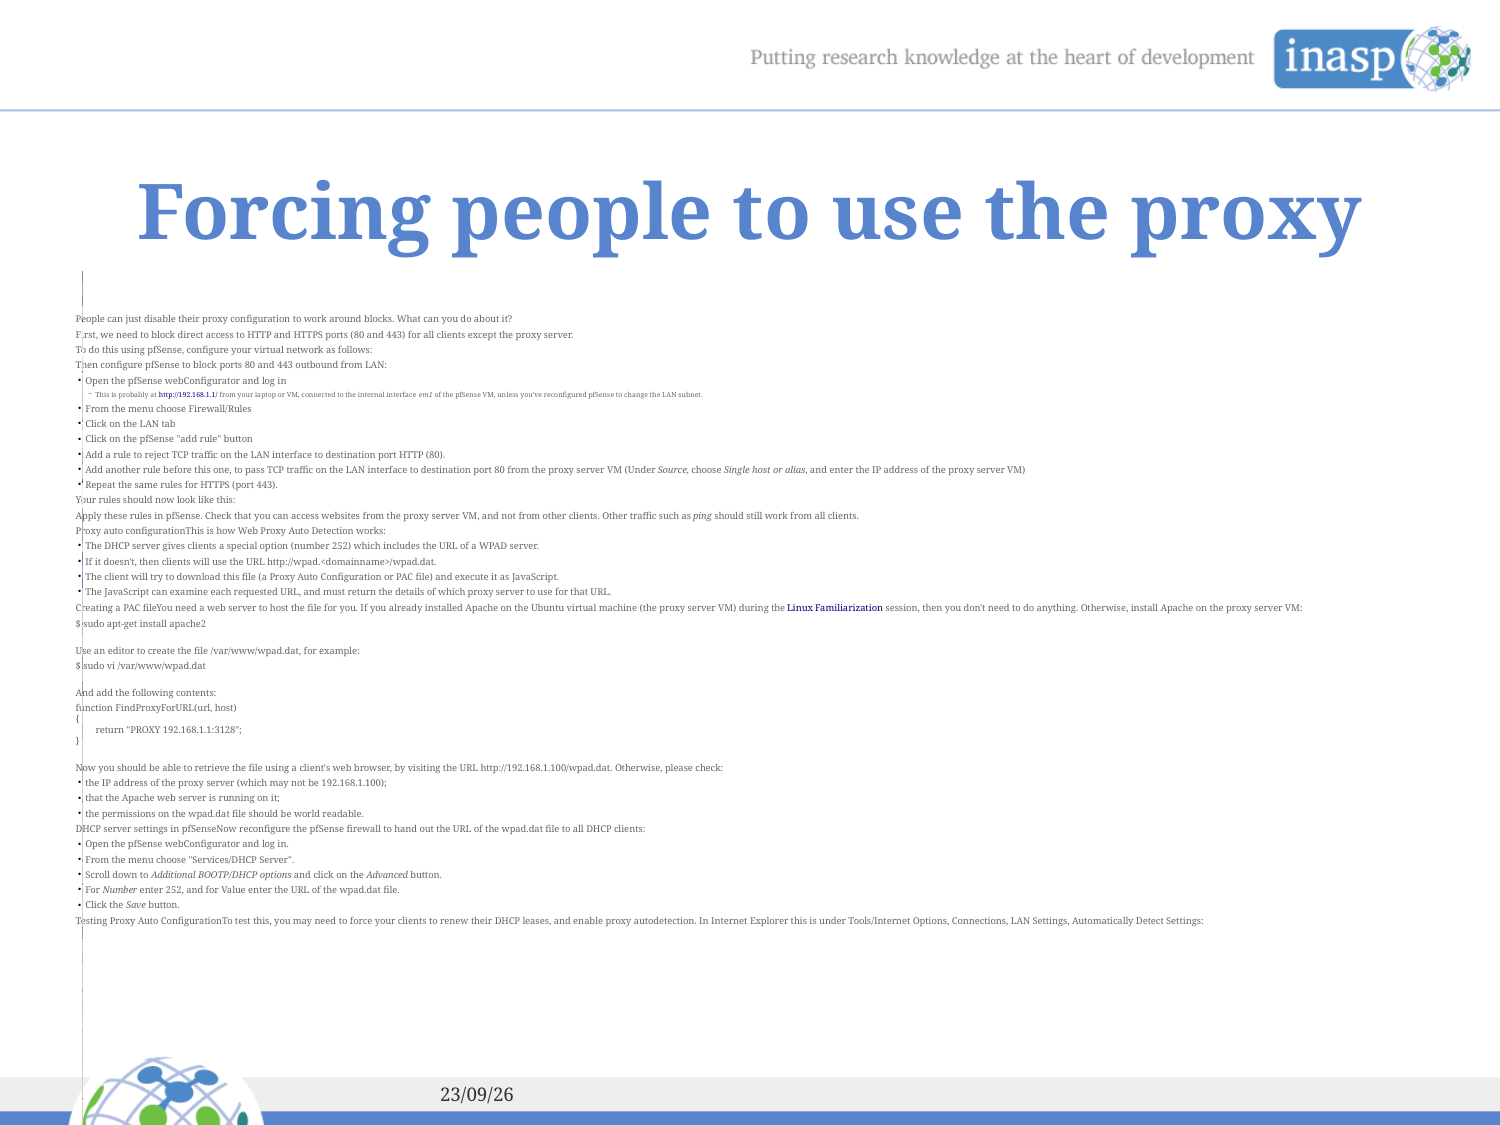

# Forcing people to use the proxy
People can just disable their proxy configuration to work around blocks. What can you do about it?
First, we need to block direct access to HTTP and HTTPS ports (80 and 443) for all clients except the proxy server.
To do this using pfSense, configure your virtual network as follows:
Then configure pfSense to block ports 80 and 443 outbound from LAN:
Open the pfSense webConfigurator and log in
This is probably at http://192.168.1.1/ from your laptop or VM, connected to the internal interface em1 of the pfSense VM, unless you've reconfigured pfSense to change the LAN subnet.
From the menu choose Firewall/Rules
Click on the LAN tab
Click on the pfSense "add rule" button
Add a rule to reject TCP traffic on the LAN interface to destination port HTTP (80).
Add another rule before this one, to pass TCP traffic on the LAN interface to destination port 80 from the proxy server VM (Under Source, choose Single host or alias, and enter the IP address of the proxy server VM)
Repeat the same rules for HTTPS (port 443).
Your rules should now look like this:
Apply these rules in pfSense. Check that you can access websites from the proxy server VM, and not from other clients. Other traffic such as ping should still work from all clients.
Proxy auto configurationThis is how Web Proxy Auto Detection works:
The DHCP server gives clients a special option (number 252) which includes the URL of a WPAD server.
If it doesn't, then clients will use the URL http://wpad.<domainname>/wpad.dat.
The client will try to download this file (a Proxy Auto Configuration or PAC file) and execute it as JavaScript.
The JavaScript can examine each requested URL, and must return the details of which proxy server to use for that URL.
Creating a PAC fileYou need a web server to host the file for you. If you already installed Apache on the Ubuntu virtual machine (the proxy server VM) during the Linux Familiarization session, then you don't need to do anything. Otherwise, install Apache on the proxy server VM:
$ sudo apt-get install apache2
Use an editor to create the file /var/www/wpad.dat, for example:
$ sudo vi /var/www/wpad.dat
And add the following contents:
function FindProxyForURL(url, host)
{
 return "PROXY 192.168.1.1:3128";
}
Now you should be able to retrieve the file using a client's web browser, by visiting the URL http://192.168.1.100/wpad.dat. Otherwise, please check:
the IP address of the proxy server (which may not be 192.168.1.100);
that the Apache web server is running on it;
the permissions on the wpad.dat file should be world readable.
DHCP server settings in pfSenseNow reconfigure the pfSense firewall to hand out the URL of the wpad.dat file to all DHCP clients:
Open the pfSense webConfigurator and log in.
From the menu choose "Services/DHCP Server".
Scroll down to Additional BOOTP/DHCP options and click on the Advanced button.
For Number enter 252, and for Value enter the URL of the wpad.dat file.
Click the Save button.
Testing Proxy Auto ConfigurationTo test this, you may need to force your clients to renew their DHCP leases, and enable proxy autodetection. In Internet Explorer this is under Tools/Internet Options, Connections, LAN Settings, Automatically Detect Settings: